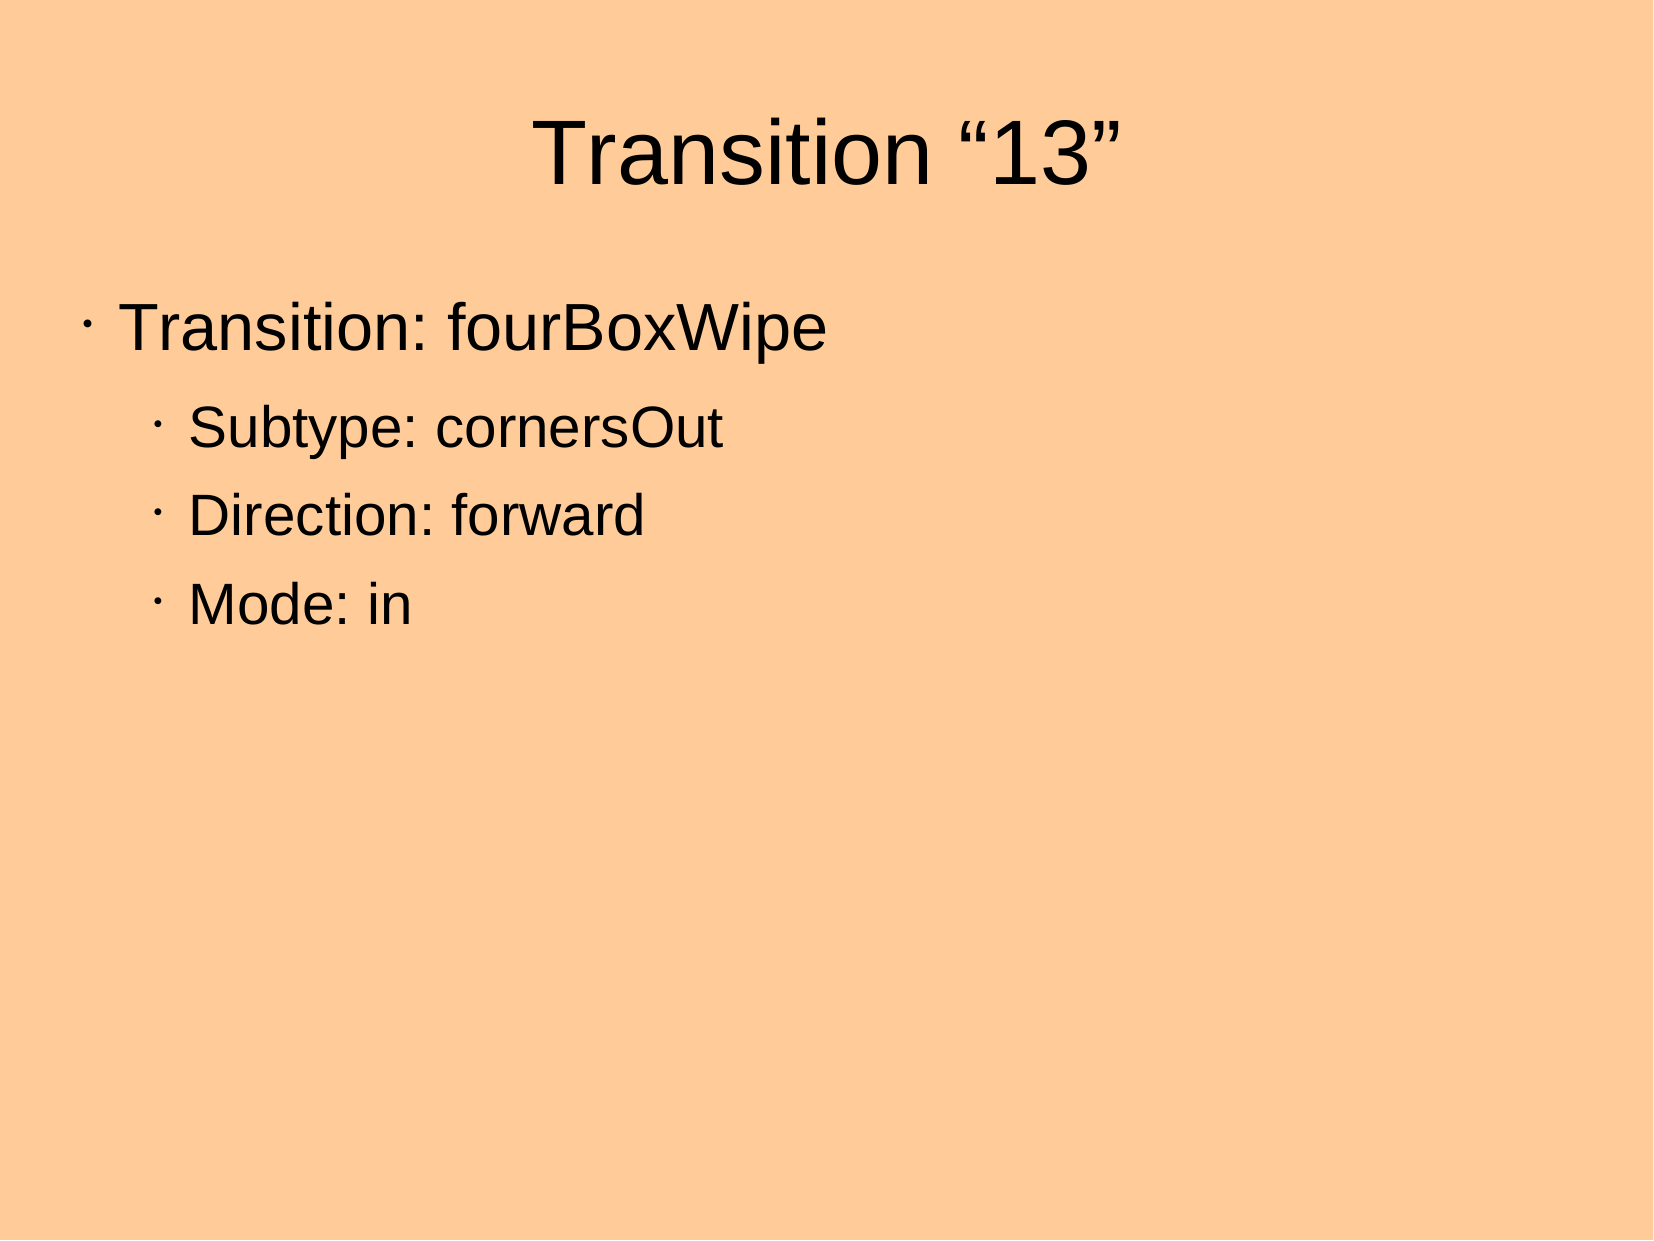

# Transition “13”
Transition: fourBoxWipe
Subtype: cornersOut
Direction: forward
Mode: in